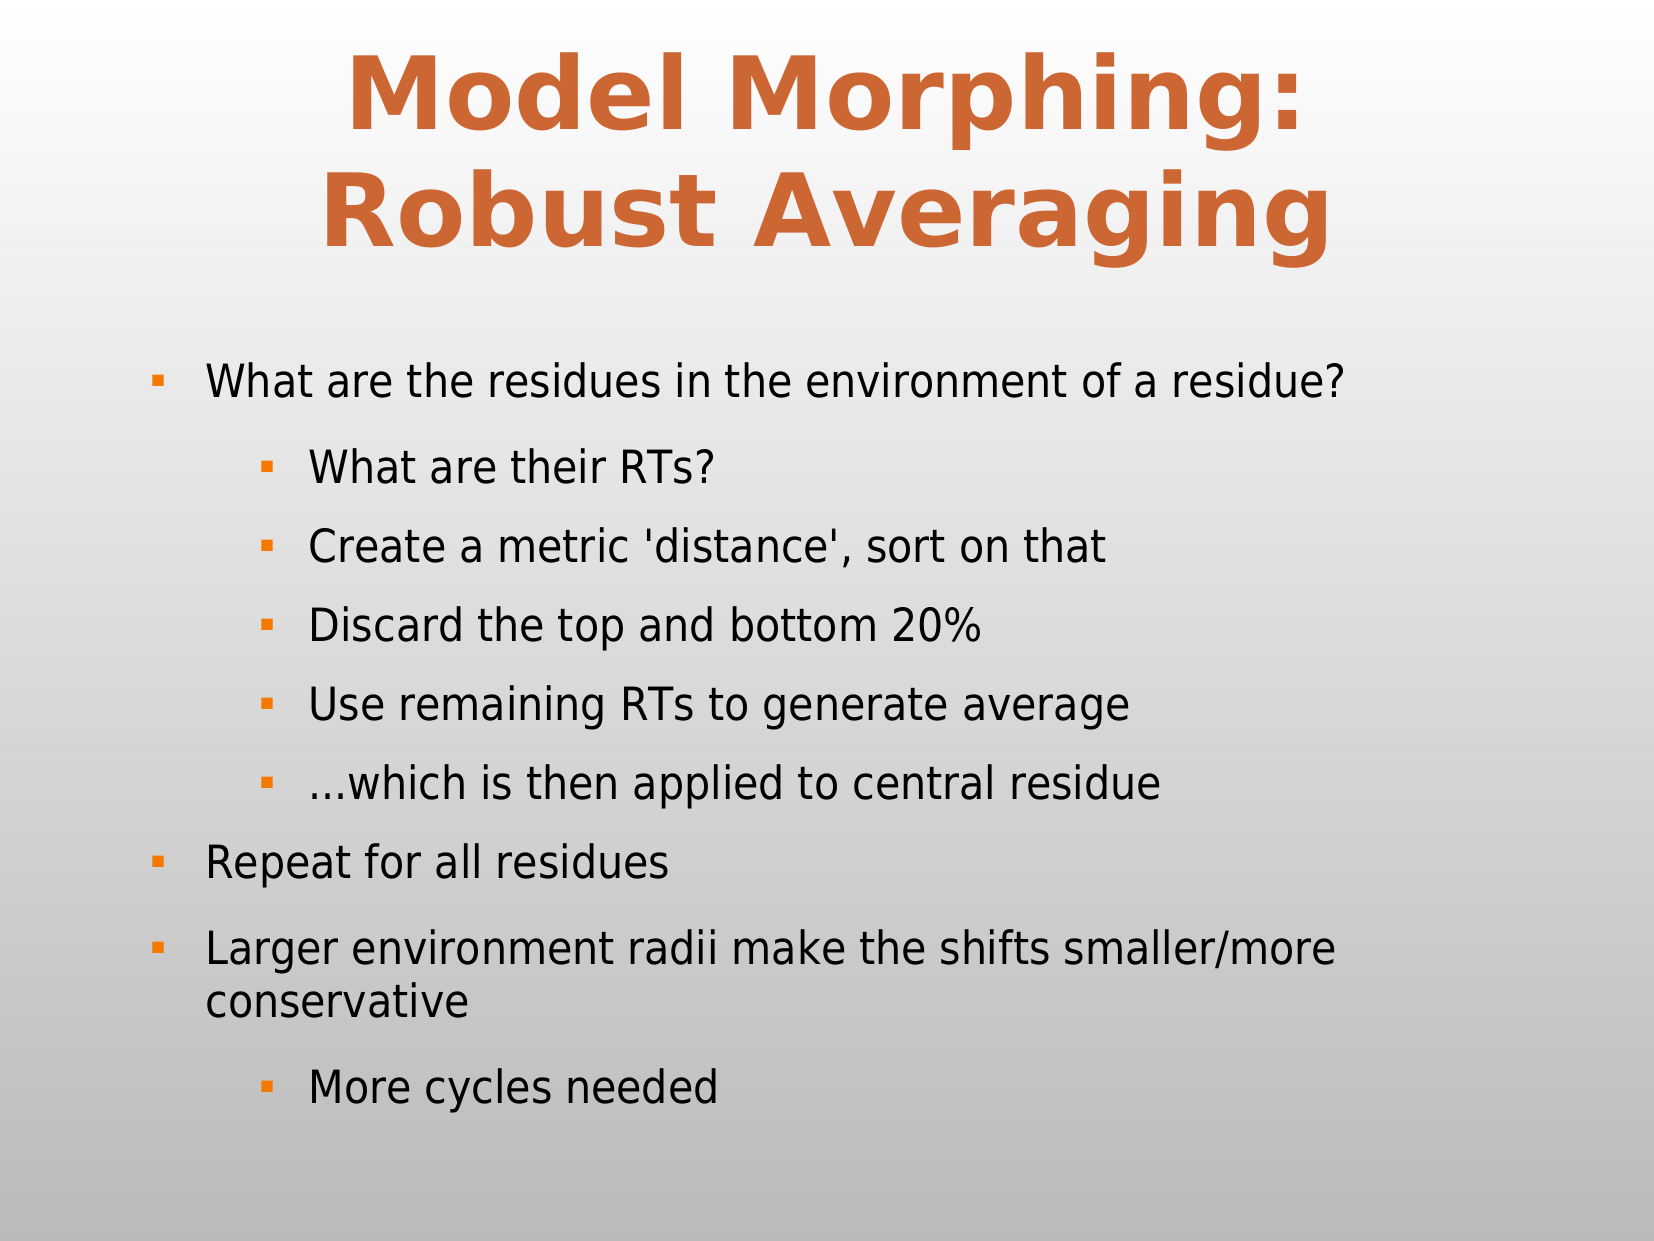

# Model Morphing: Robust Averaging
What are the residues in the environment of a residue?
What are their RTs?
Create a metric 'distance', sort on that
Discard the top and bottom 20%
Use remaining RTs to generate average
...which is then applied to central residue
Repeat for all residues
Larger environment radii make the shifts smaller/more conservative
More cycles needed